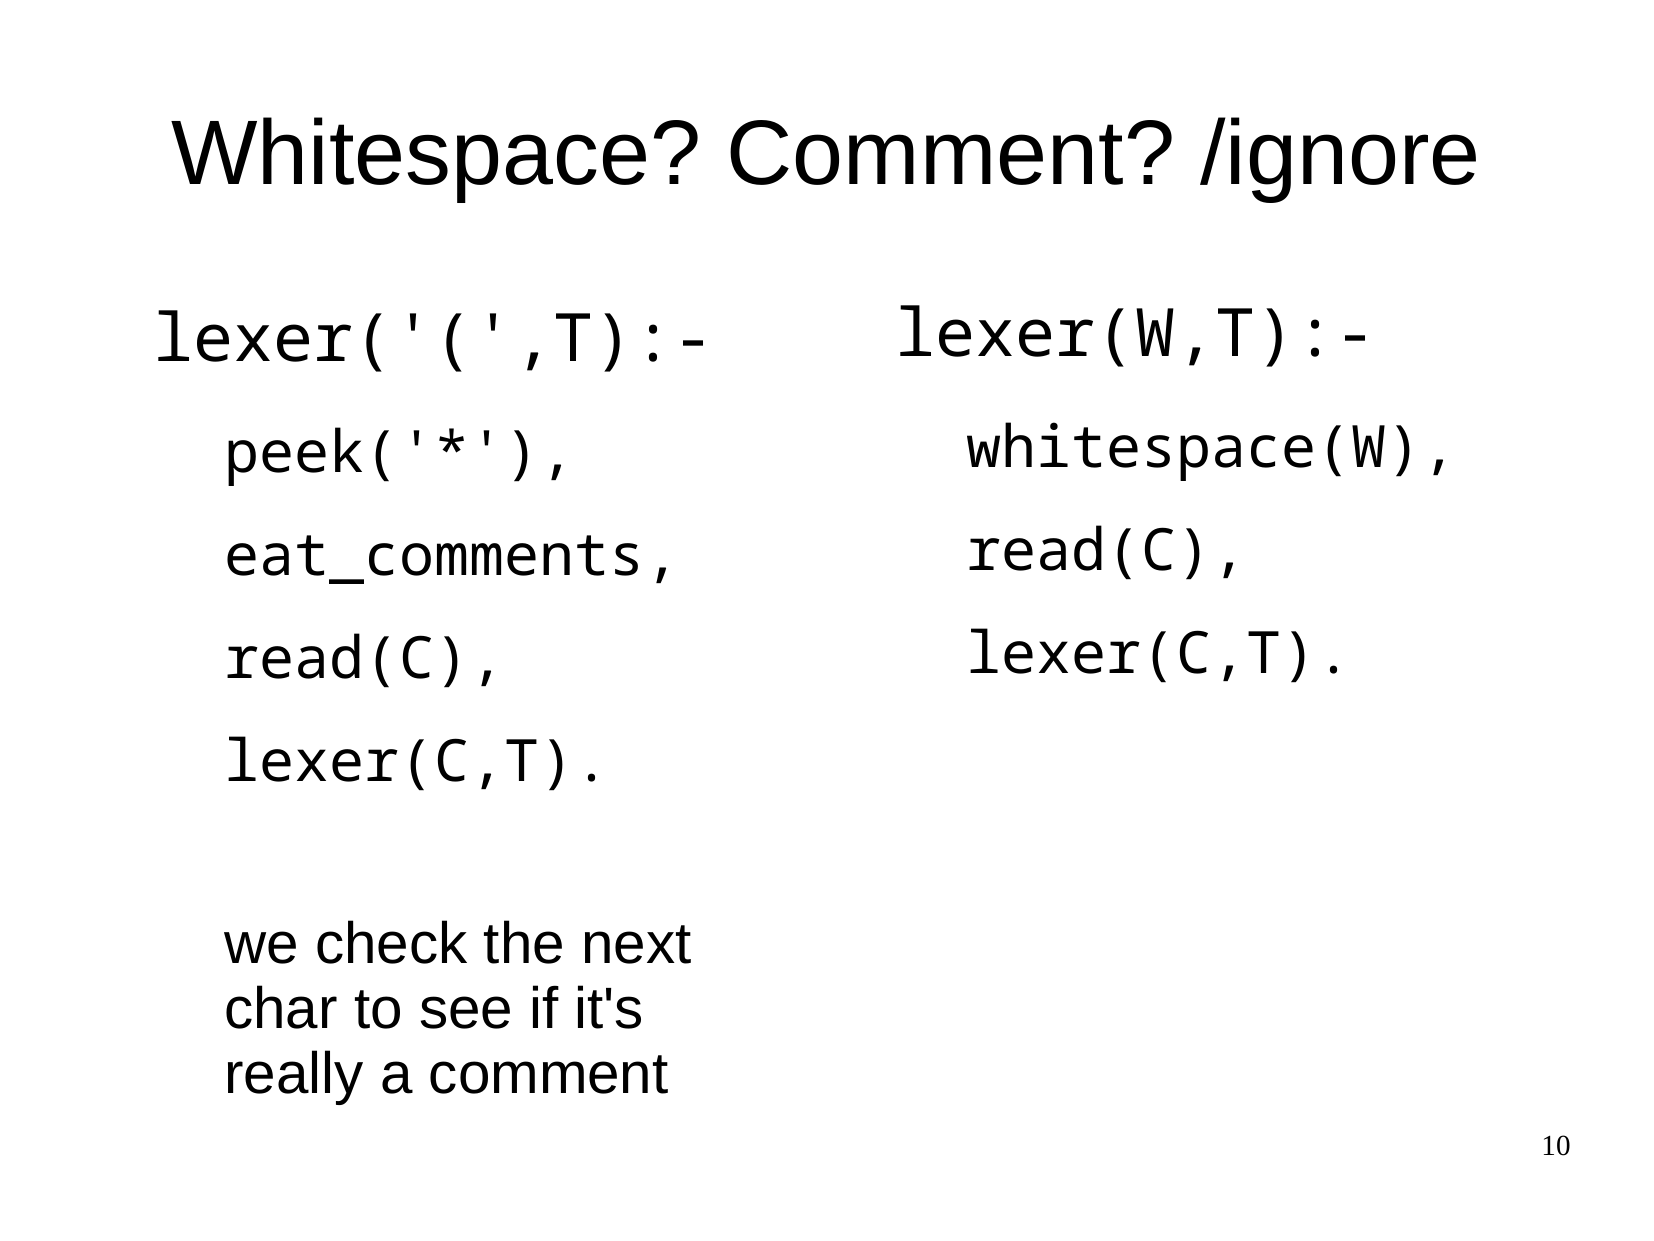

# Whitespace? Comment? /ignore
lexer(W,T):-
whitespace(W),
read(C),
lexer(C,T).
lexer('(',T):-
peek('*'),
eat_comments,
read(C),
lexer(C,T).
we check the next char to see if it's really a comment
10